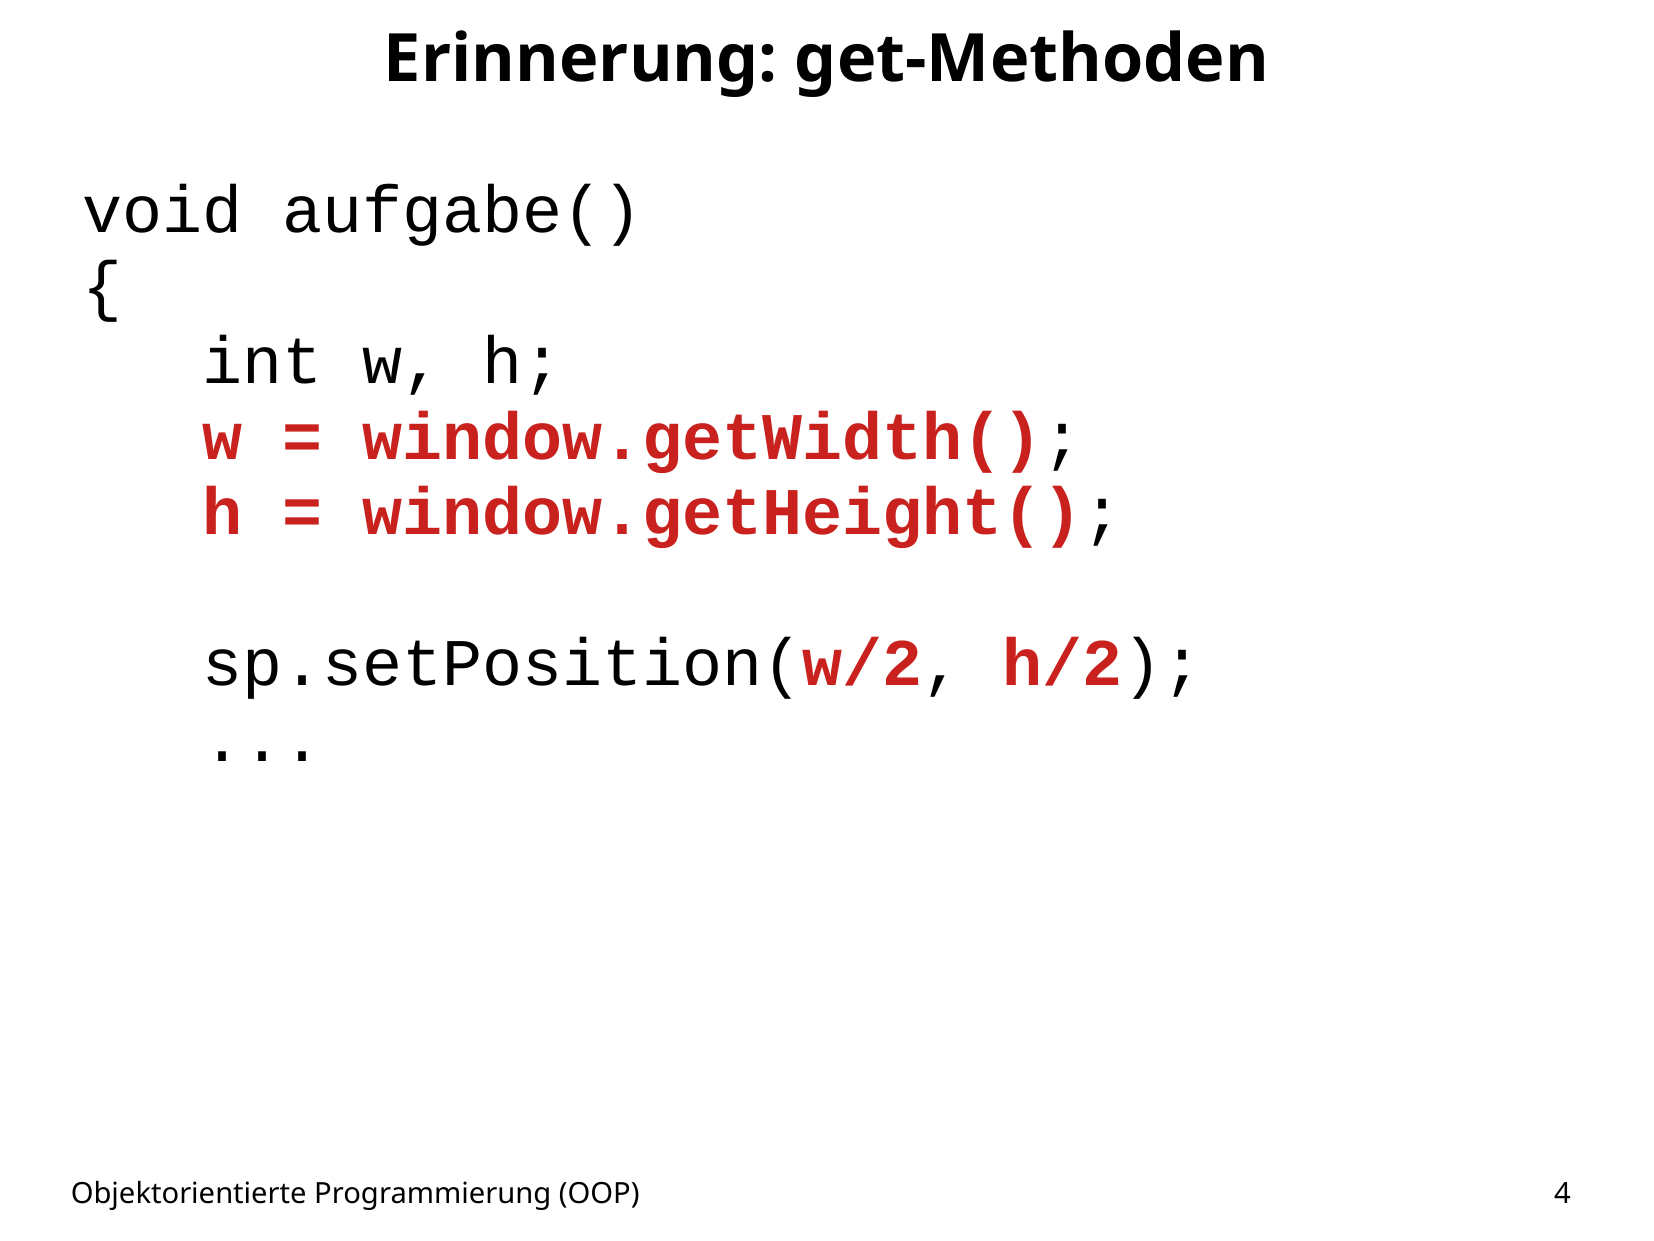

# Erinnerung: get-Methoden
void aufgabe()
{
 int w, h;
 w = window.getWidth();
 h = window.getHeight();
 sp.setPosition(w/2, h/2);
 ...
Objektorientierte Programmierung (OOP)
4